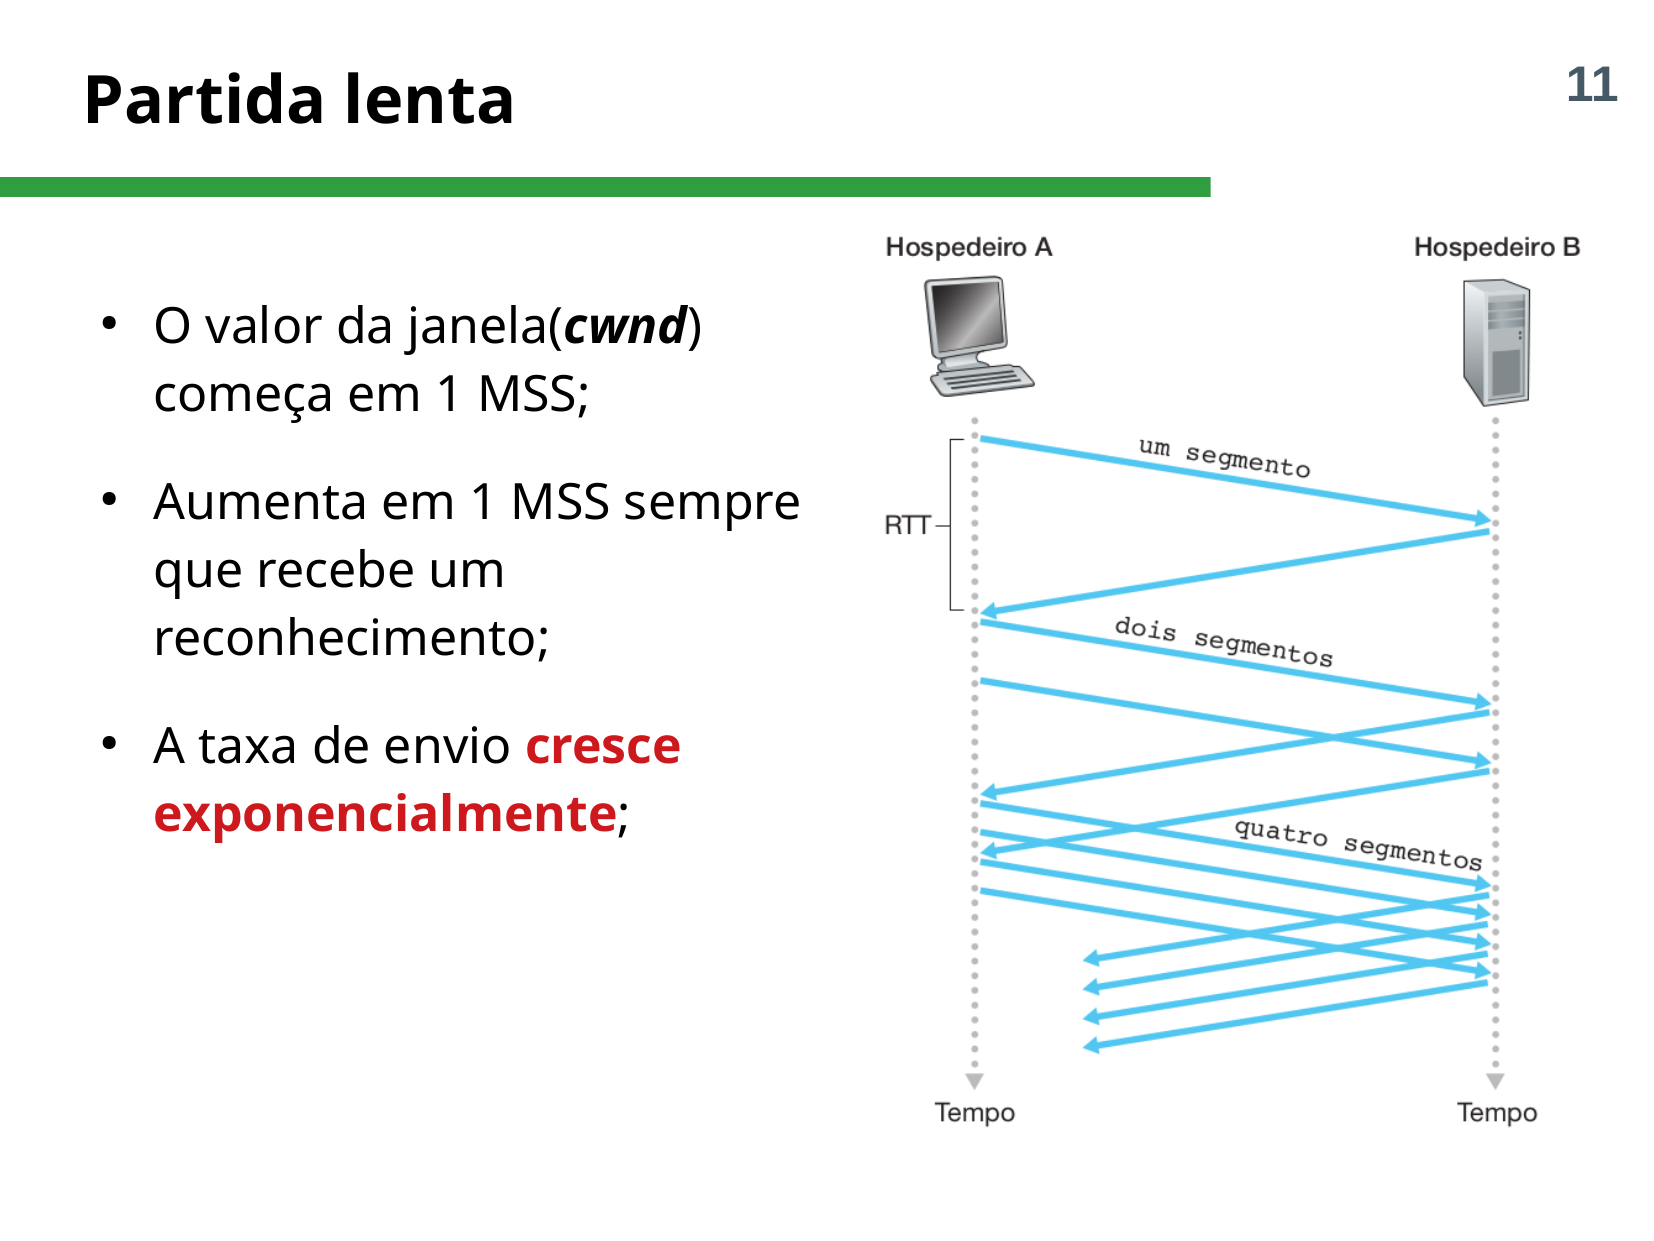

# Partida lenta
O valor da janela(cwnd) começa em 1 MSS;
Aumenta em 1 MSS sempre que recebe um reconhecimento;
A taxa de envio cresce exponencialmente;